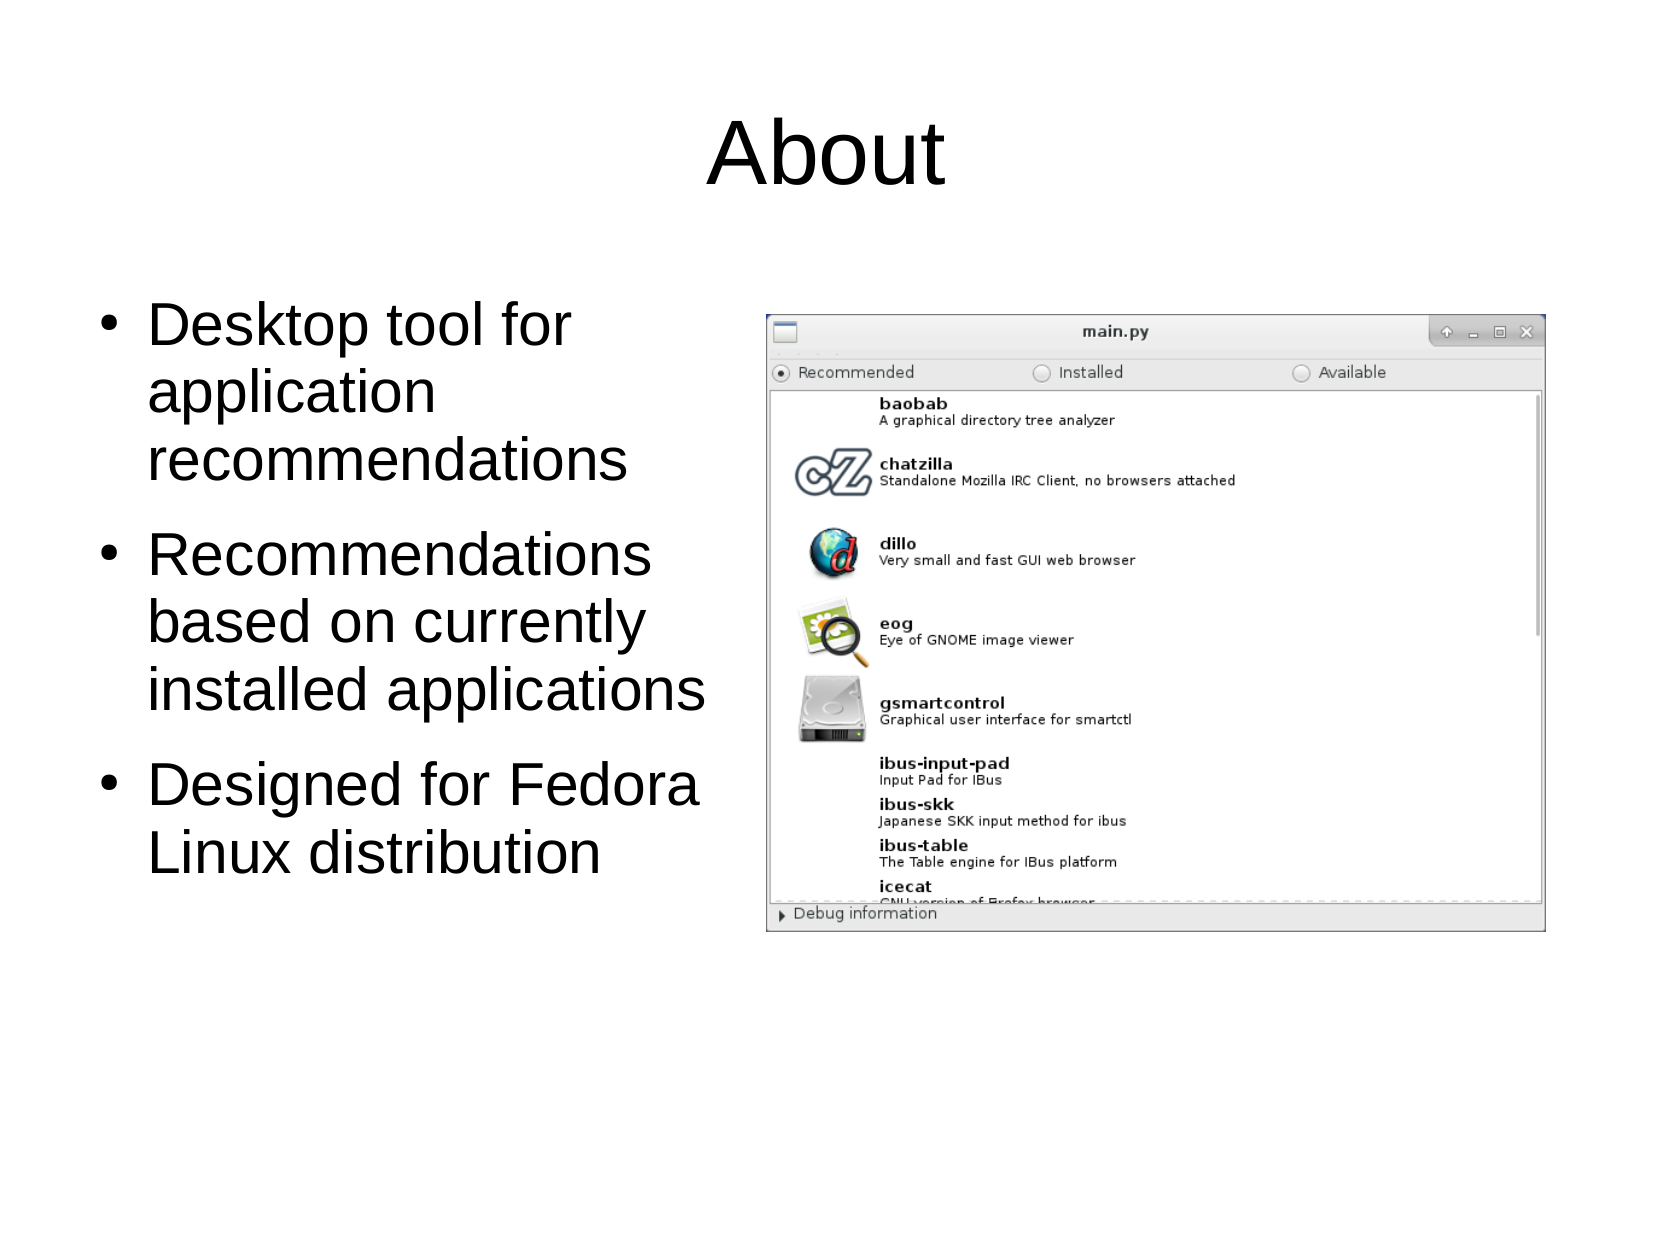

# About
Desktop tool for application recommendations
Recommendations based on currently installed applications
Designed for Fedora Linux distribution